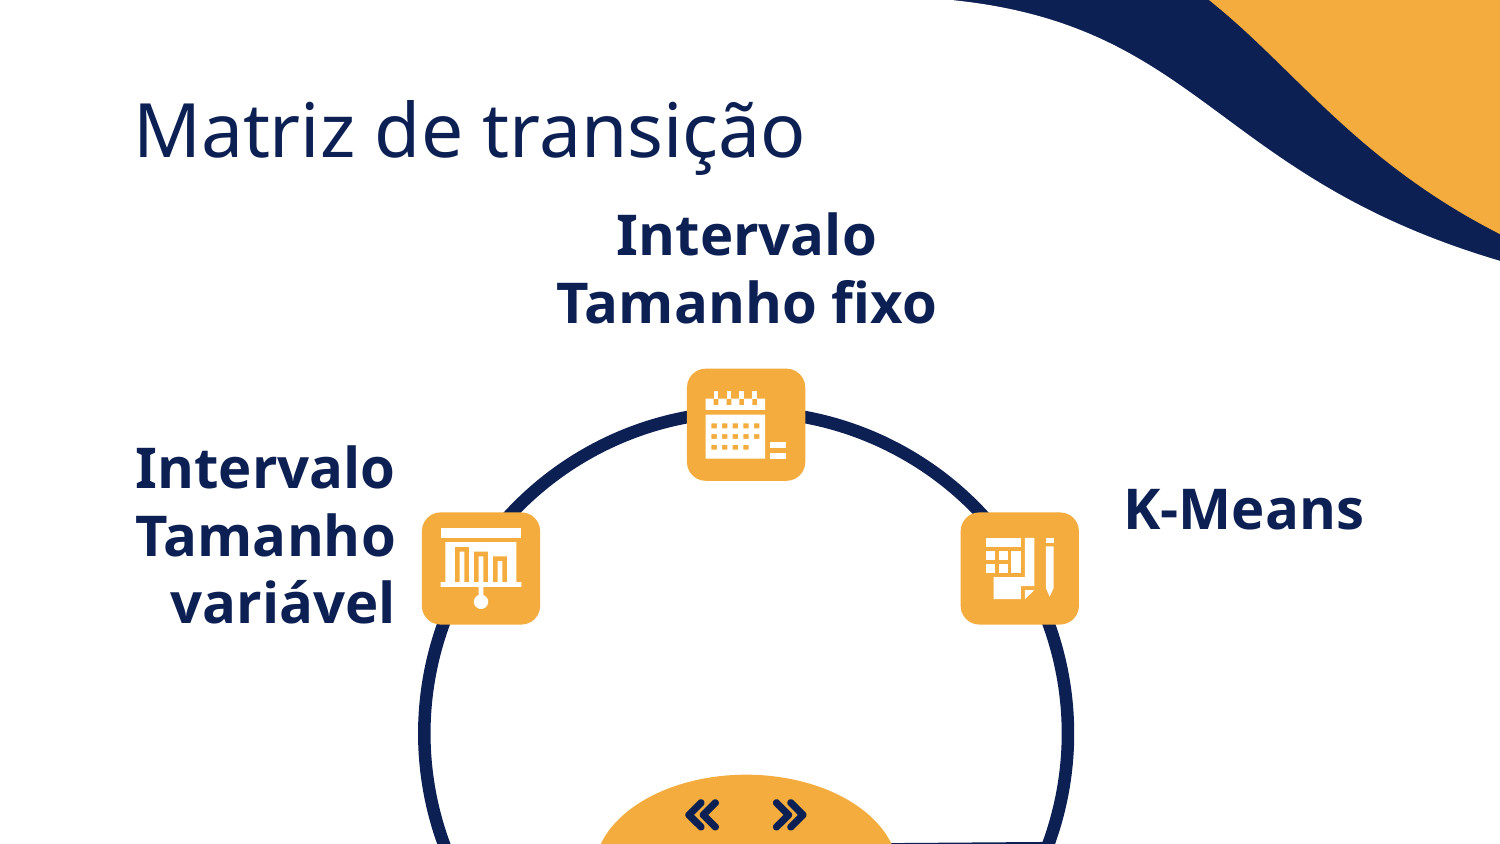

# Matriz de transição
Intervalo Tamanho fixo
Intervalo Tamanho variável
K-Means